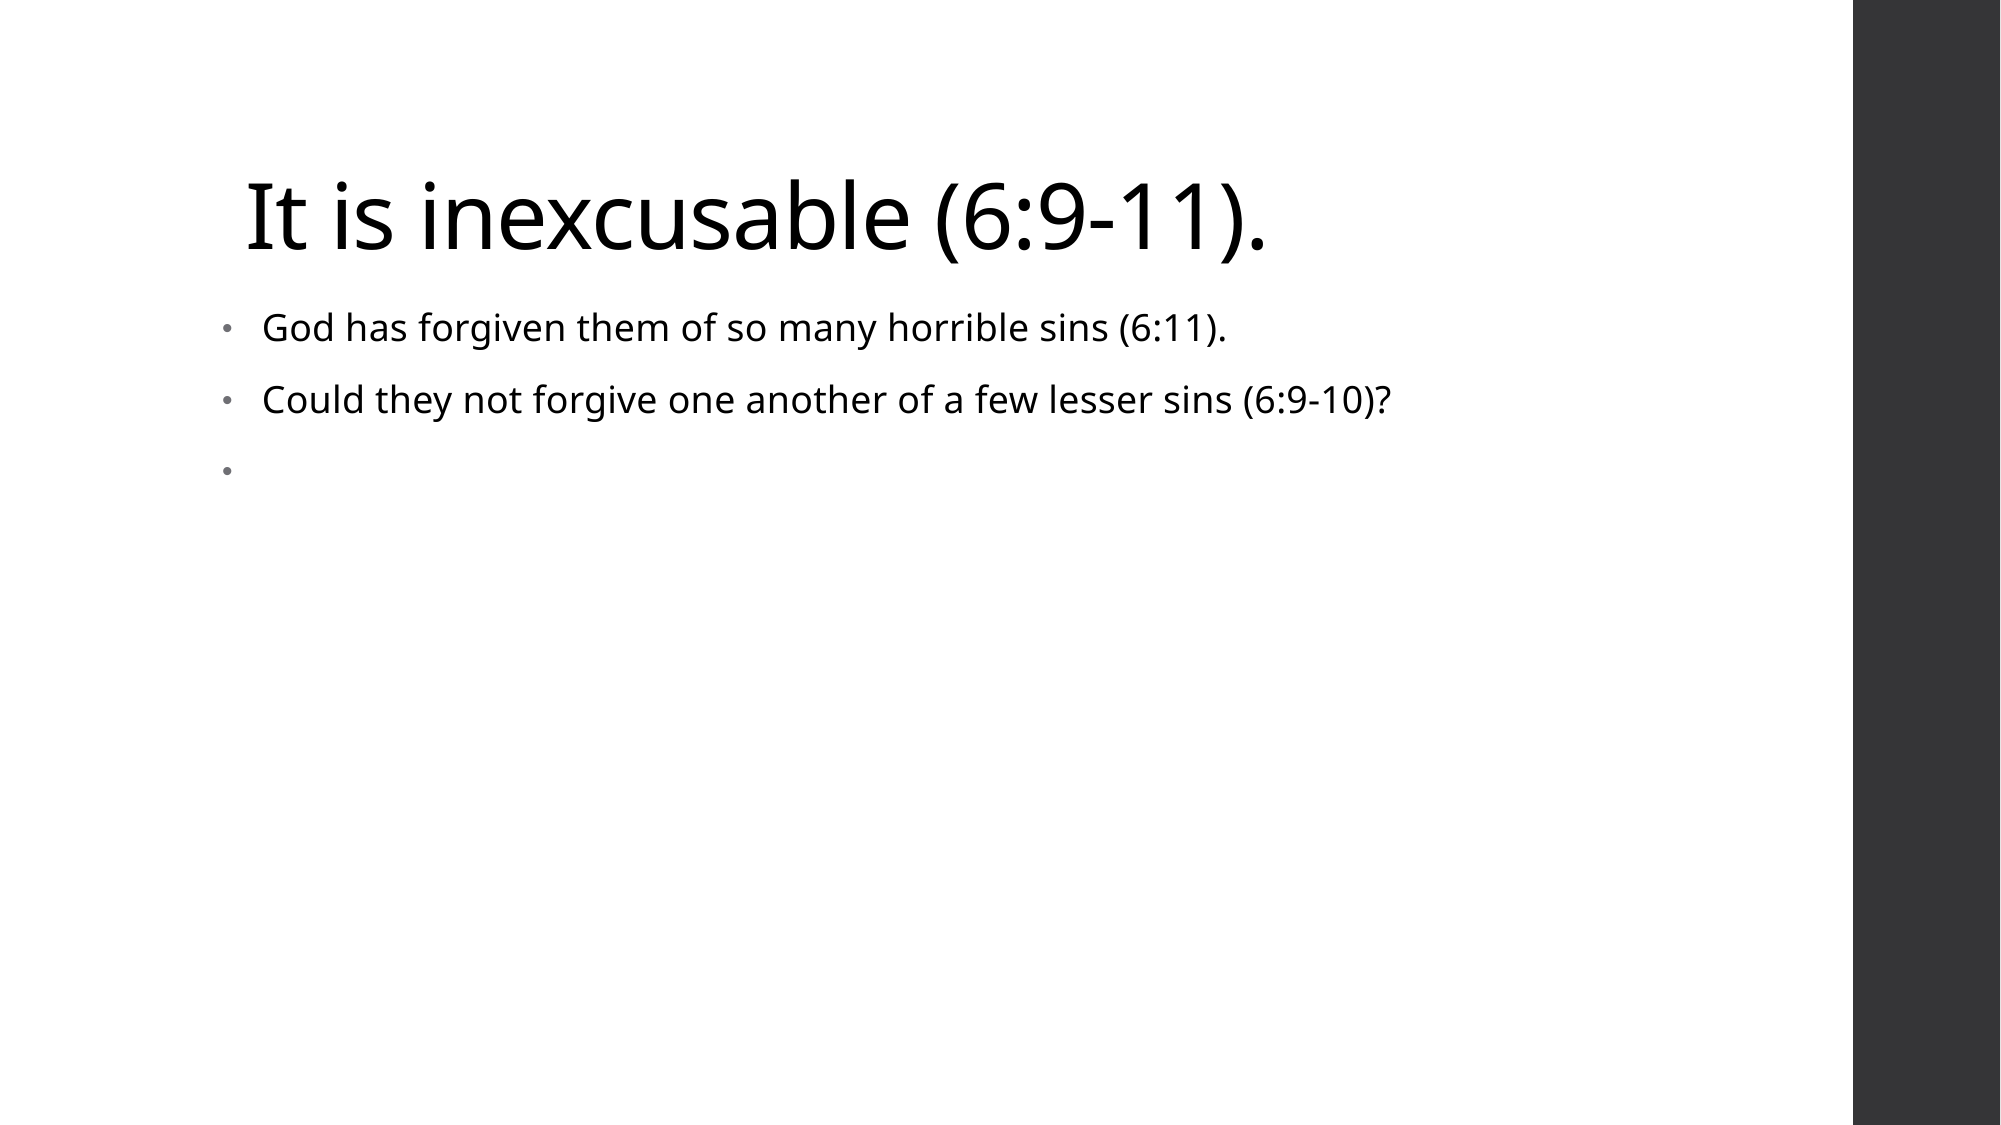

# It is inexcusable (6:9-11).
 God has forgiven them of so many horrible sins (6:11).
 Could they not forgive one another of a few lesser sins (6:9-10)?